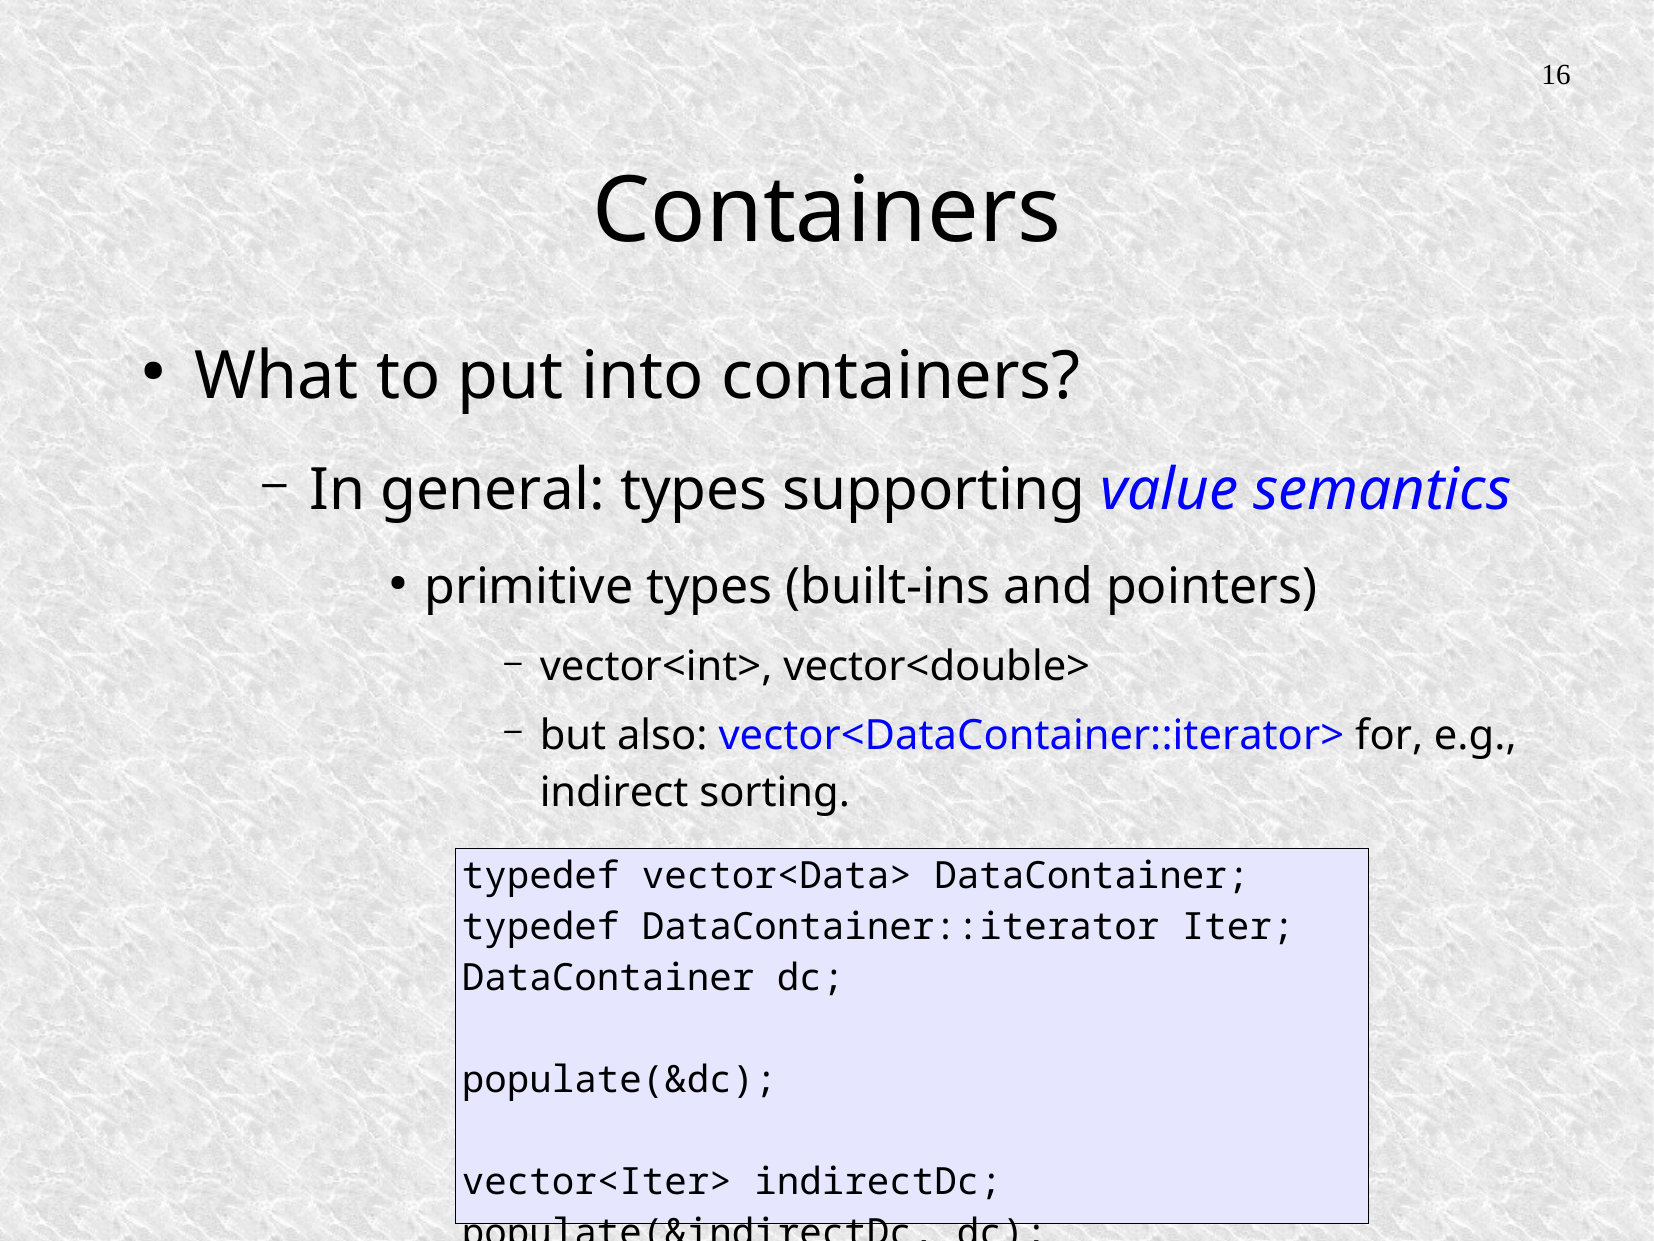

16
# Containers
What to put into containers?
In general: types supporting value semantics
primitive types (built-ins and pointers)
vector<int>, vector<double>
but also: vector<DataContainer::iterator> for, e.g., indirect sorting.
typedef vector<Data> DataContainer;
typedef DataContainer::iterator Iter;
DataContainer dc;
populate(&dc);
vector<Iter> indirectDc;
populate(&indirectDc, dc);